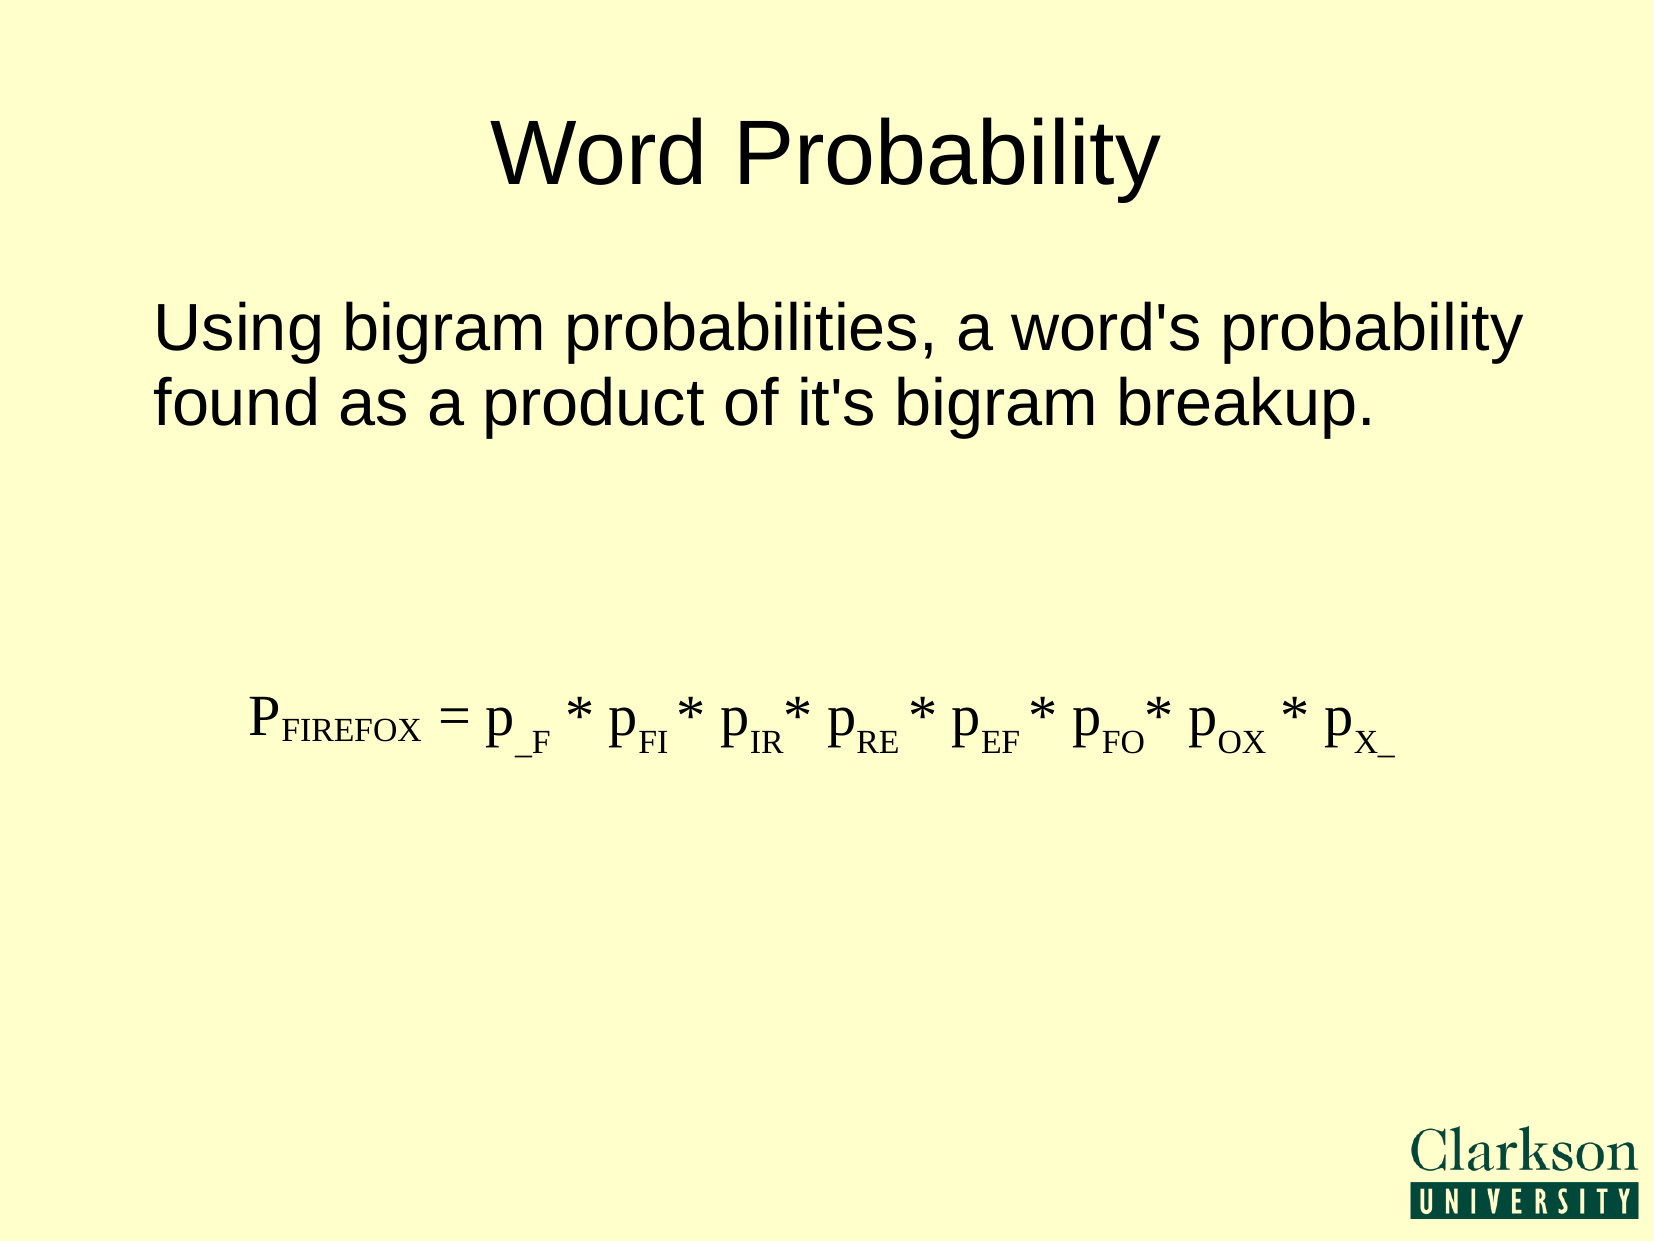

# Word Probability
Using bigram probabilities, a word's probability found as a product of it's bigram breakup.
PFIREFOX = p_F * pFI * pIR* pRE * pEF * pFO* pOX * pX_